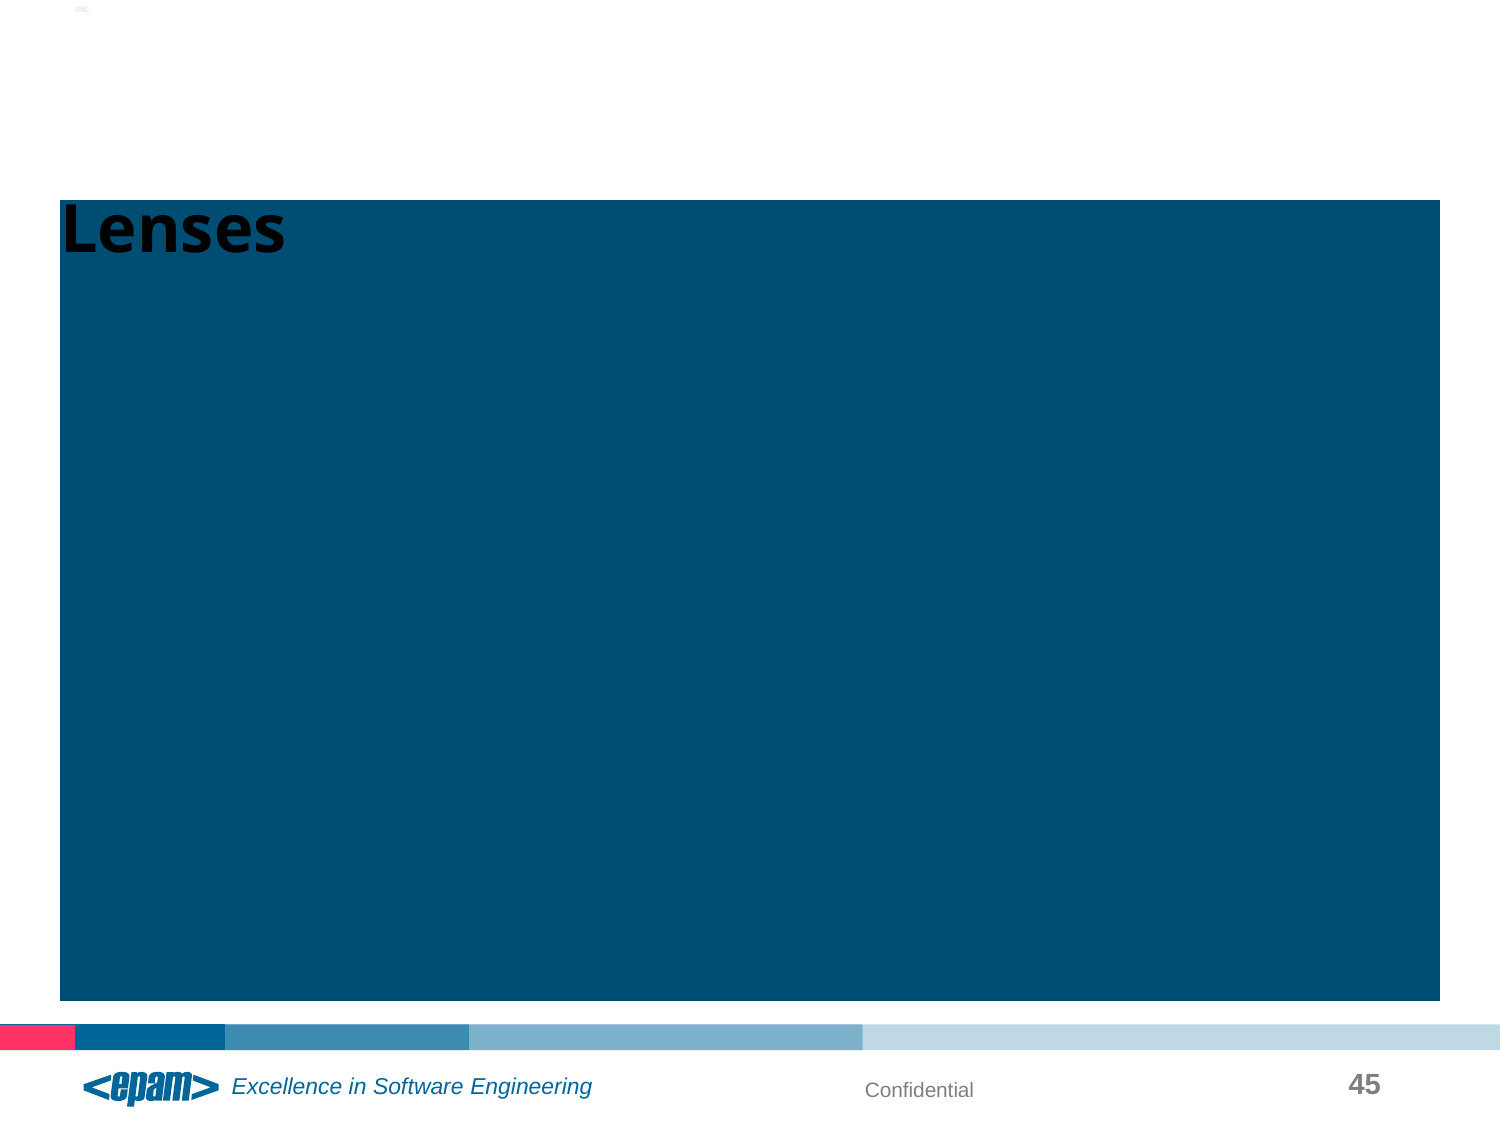

# // There are libraries reducing boilerplate code below
val pointZ = new Lens[Point, Int](
 p => p.z, p => v => p.copy(z = v))
val locPoint = new Lens[Location, Point](
 l => l.p, l => v => l.copy(p = v))
val objLoc = new Lens[Object, Location](
 o => p.l, o => v => o.copy(l = v))
val objZ:Lens[Object,Int]= objLoc andThen locPoint antThen pointZ
val moveZ = (dz: Int) => (o: Object) => objZ.modify(o) { _ + dz }
Lenses
Confidential